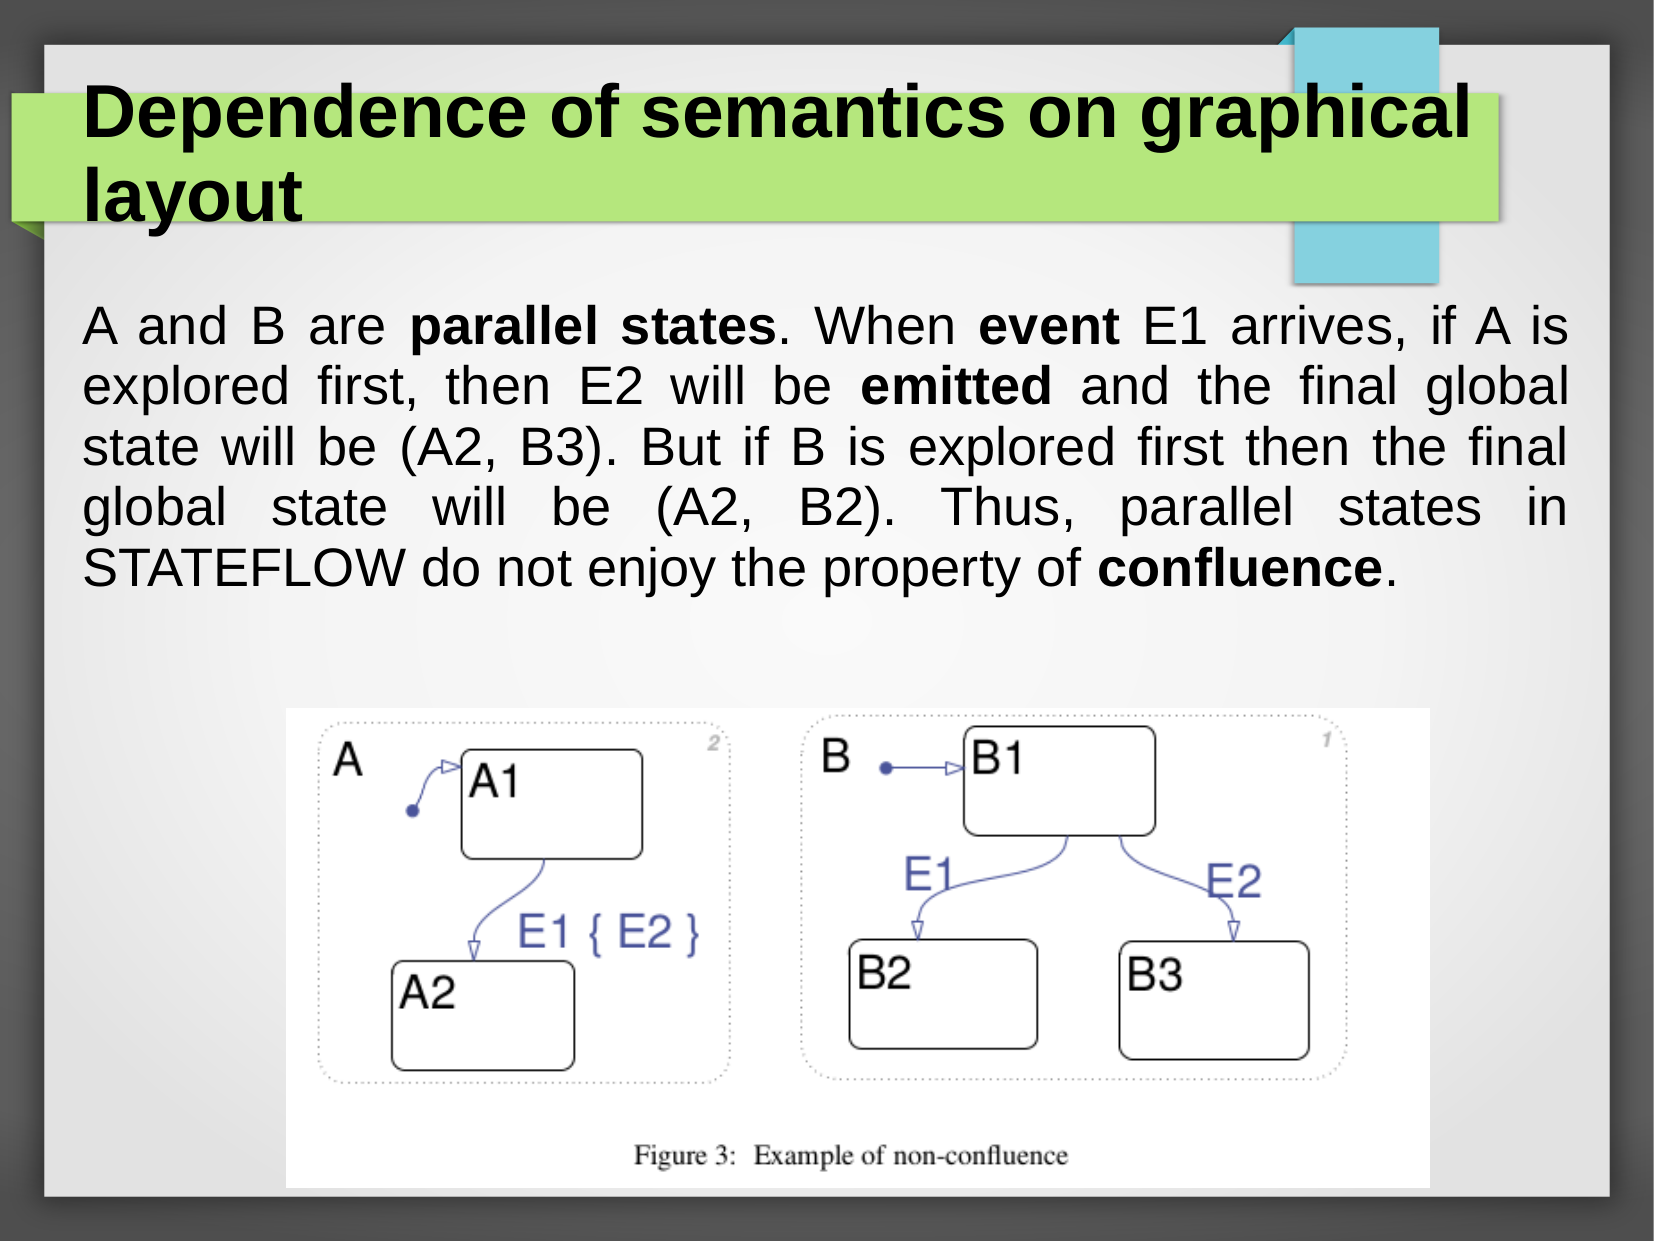

# Dependence of semantics on graphical layout
A and B are parallel states. When event E1 arrives, if A is explored first, then E2 will be emitted and the final global state will be (A2, B3). But if B is explored first then the final global state will be (A2, B2). Thus, parallel states in STATEFLOW do not enjoy the property of confluence.